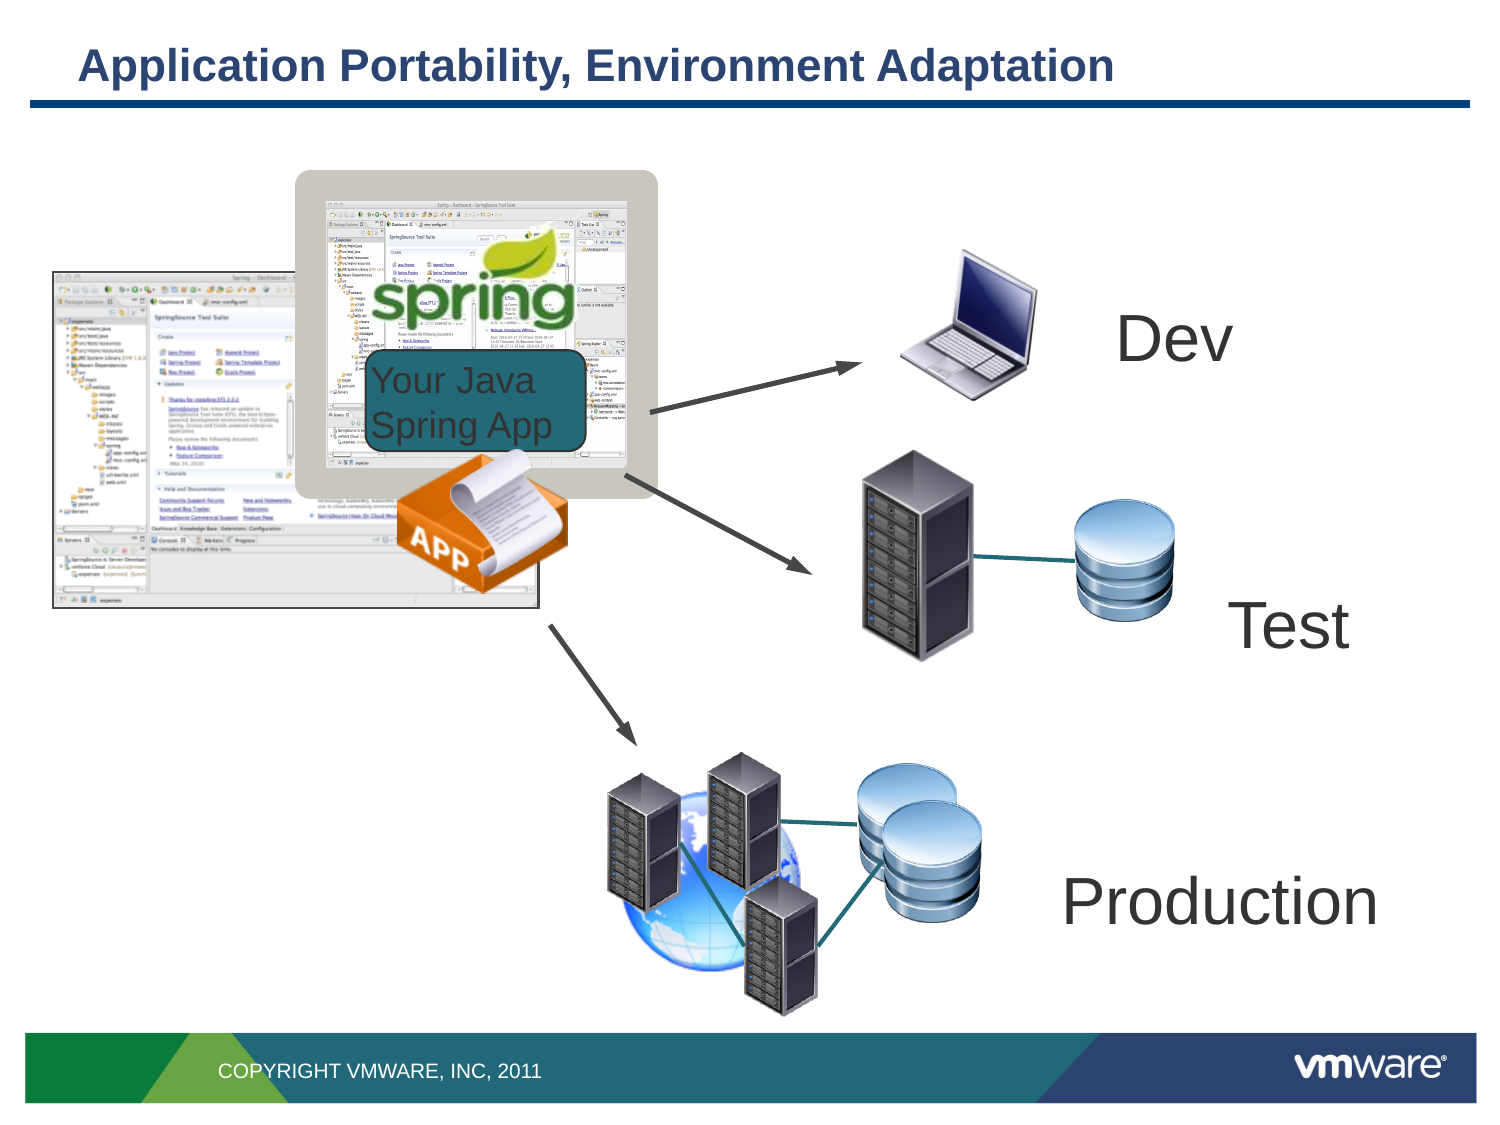

# Application Portability, Environment Adaptation
Dev
Your Java Spring App
Test
Production